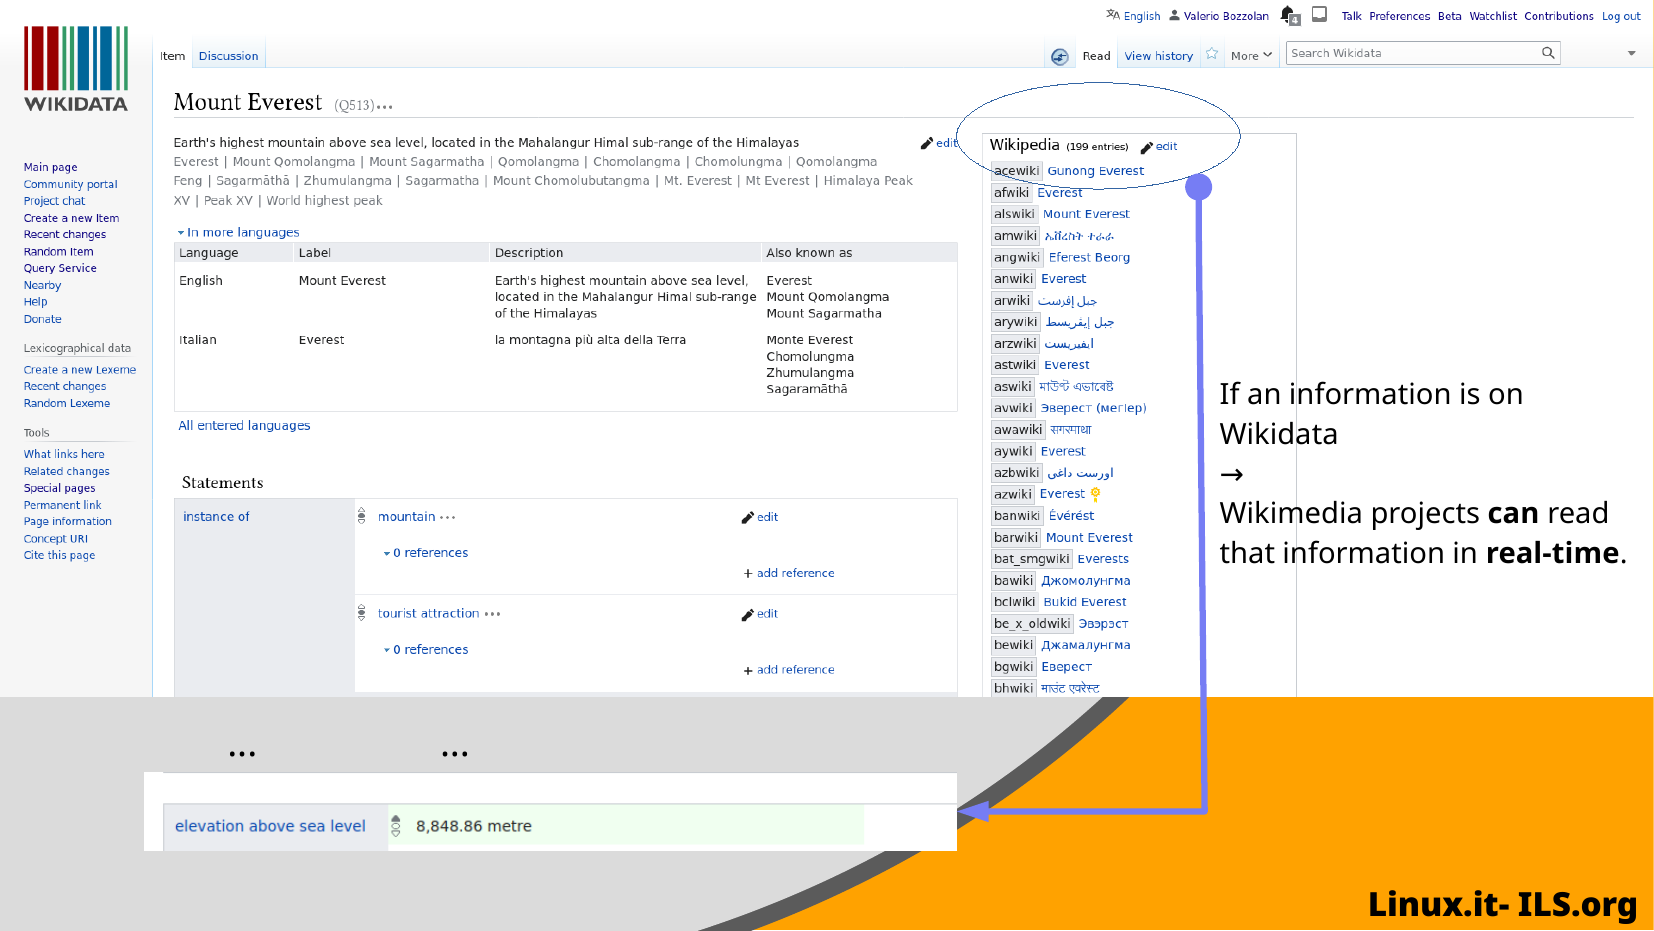

If an information is on Wikidata
→
Wikimedia projects can read that information in real-time.
...
...
Linux.it- ILS.org